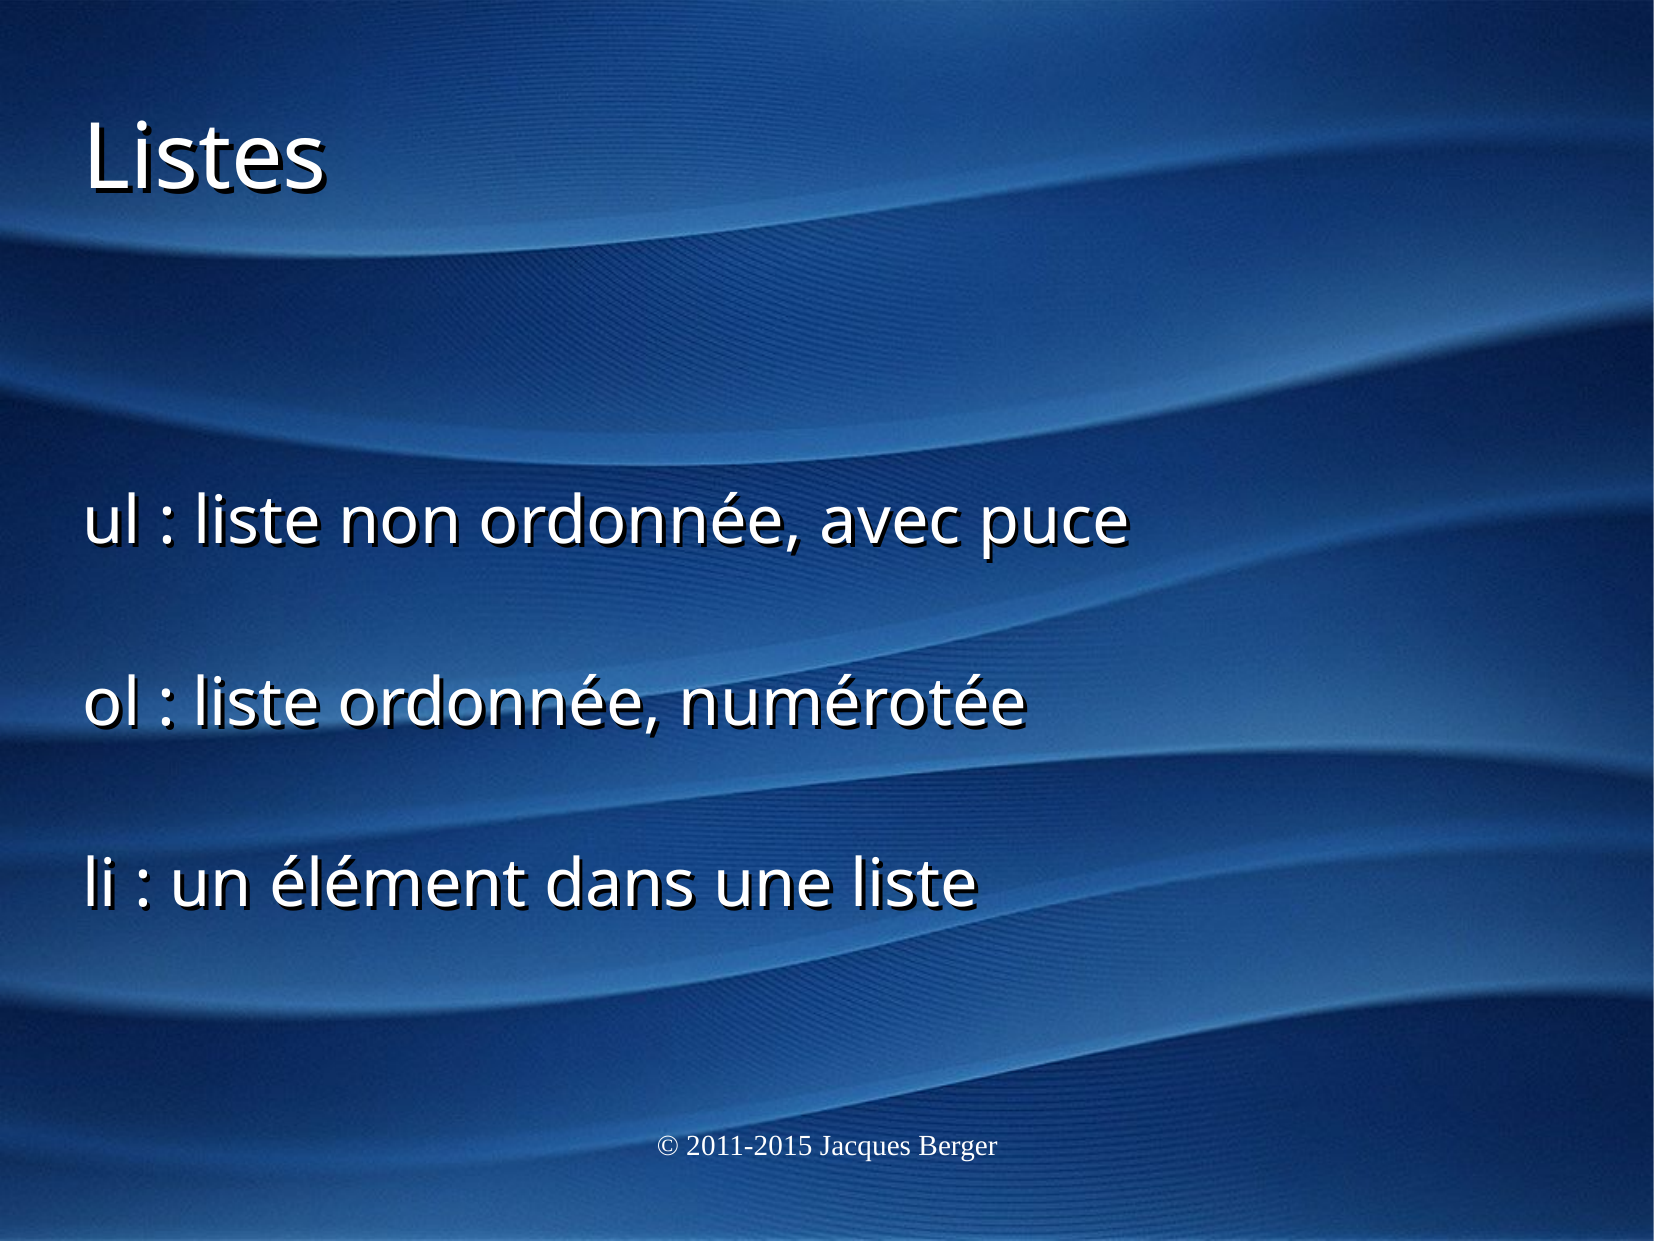

# Listes
ul : liste non ordonnée, avec puce
ol : liste ordonnée, numérotée
li : un élément dans une liste
© 2011-2015 Jacques Berger